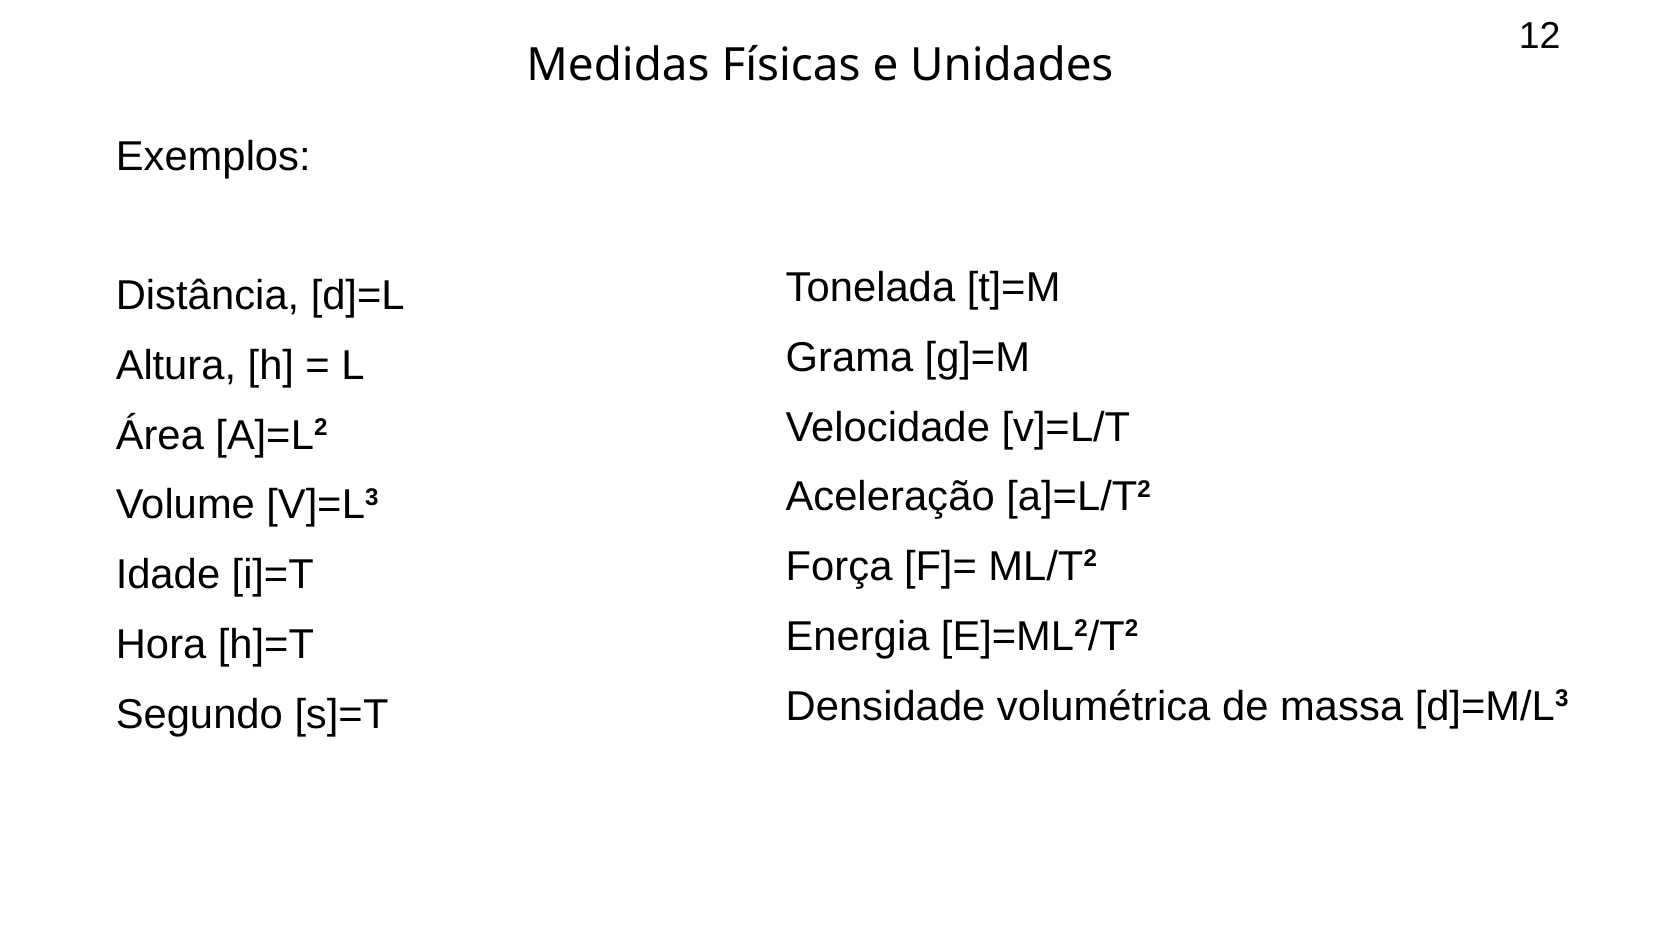

Medidas Físicas e Unidades
Exemplos:
Distância, [d]=L
Altura, [h] = L
Área [A]=L2
Volume [V]=L3
Idade [i]=T
Hora [h]=T
Segundo [s]=T
Tonelada [t]=M
Grama [g]=M
Velocidade [v]=L/T
Aceleração [a]=L/T2
Força [F]= ML/T2
Energia [E]=ML2/T2
Densidade volumétrica de massa [d]=M/L3